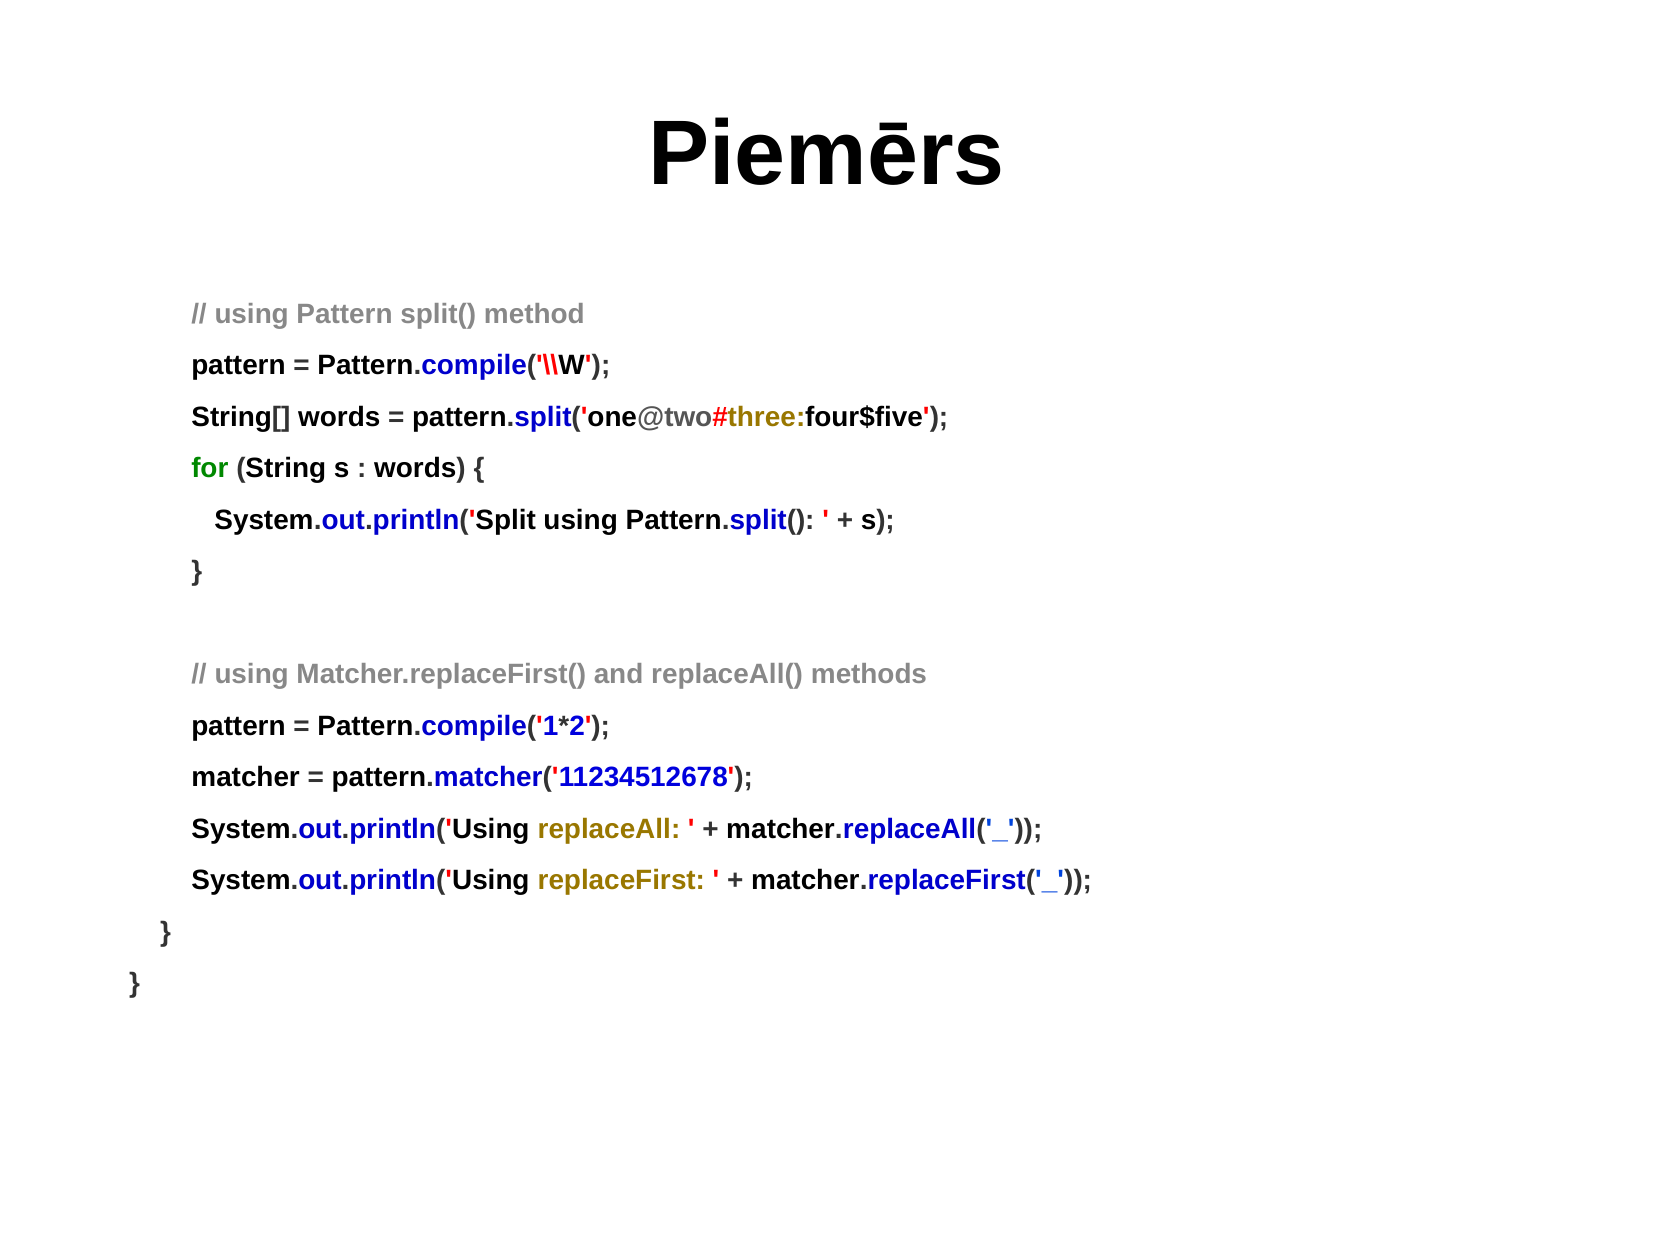

# Piemērs
 // using Pattern split() method
 pattern = Pattern.compile('\\W');
 String[] words = pattern.split('one@two#three:four$five');
 for (String s : words) {
 System.out.println('Split using Pattern.split(): ' + s);
 }
 // using Matcher.replaceFirst() and replaceAll() methods
 pattern = Pattern.compile('1*2');
 matcher = pattern.matcher('11234512678');
 System.out.println('Using replaceAll: ' + matcher.replaceAll('_'));
 System.out.println('Using replaceFirst: ' + matcher.replaceFirst('_'));
 }
 }